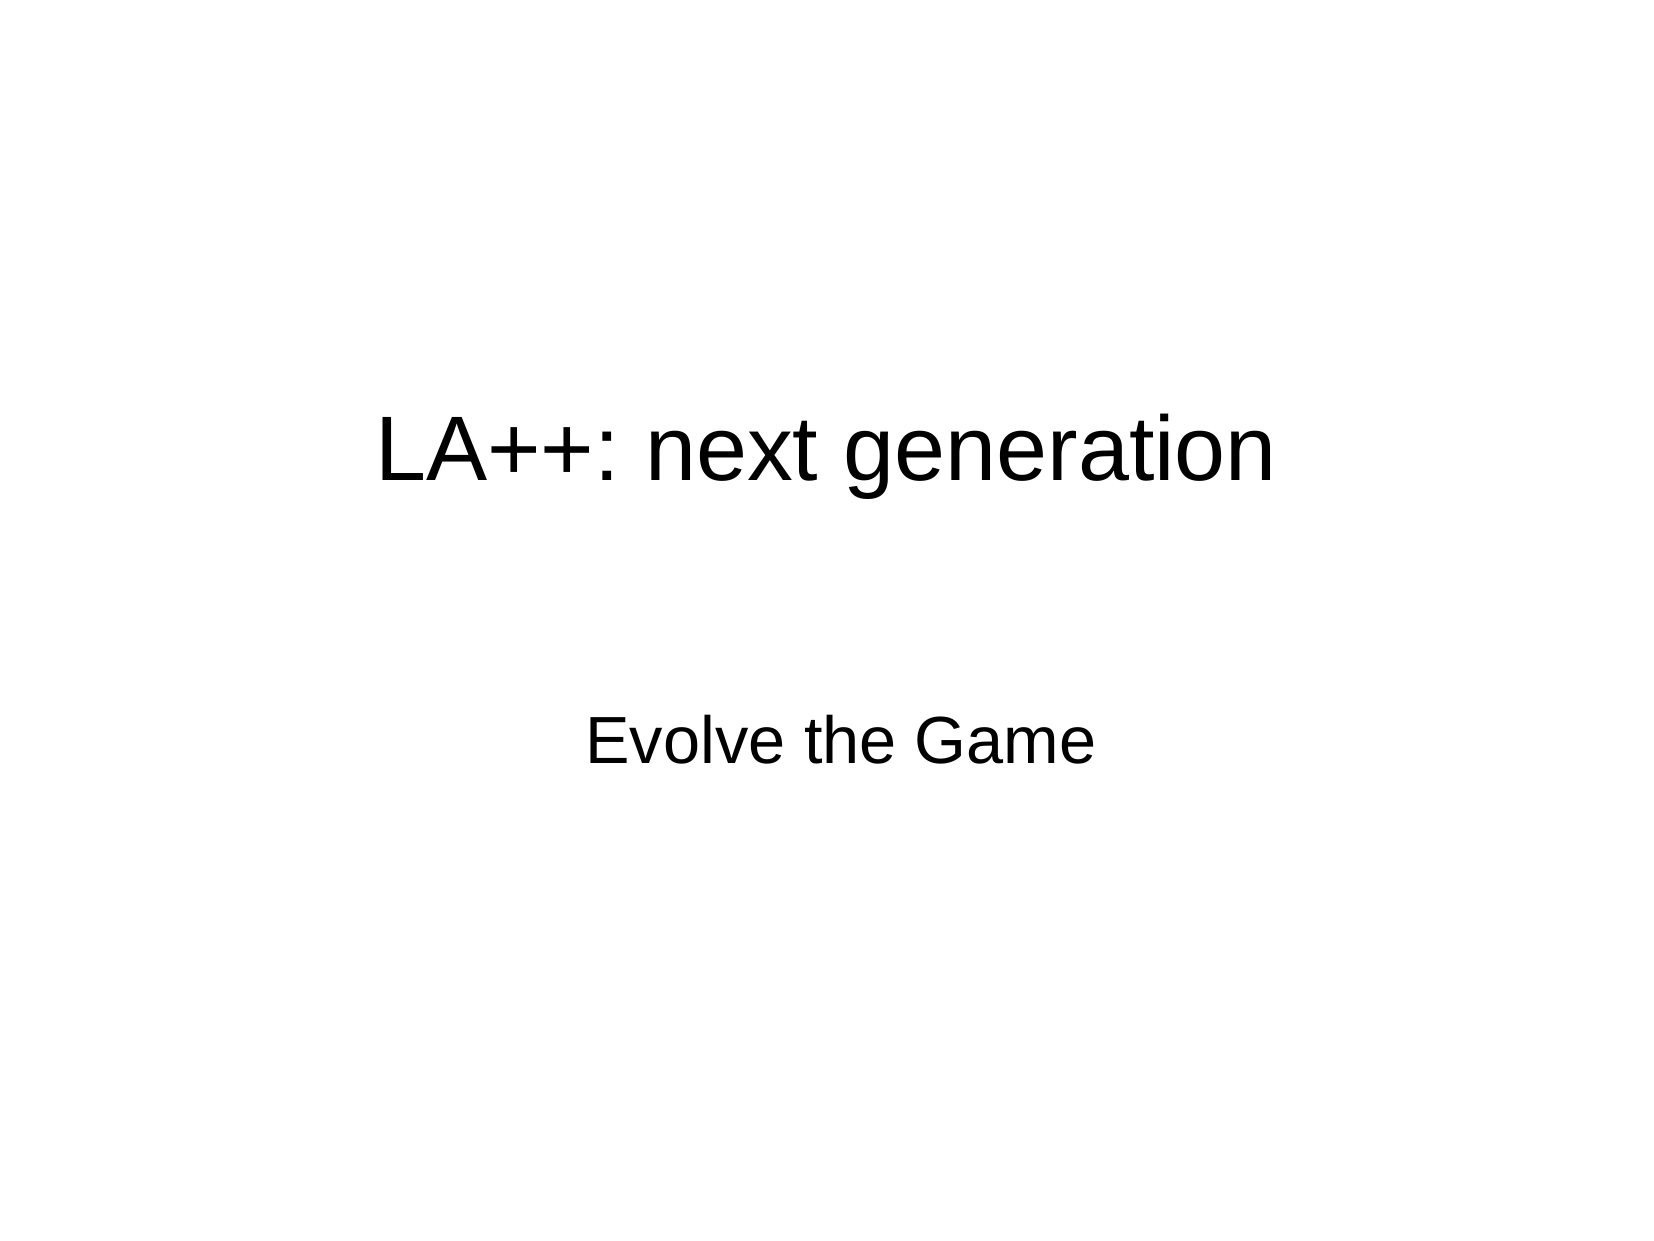

# LA++: next generation
Evolve the Game